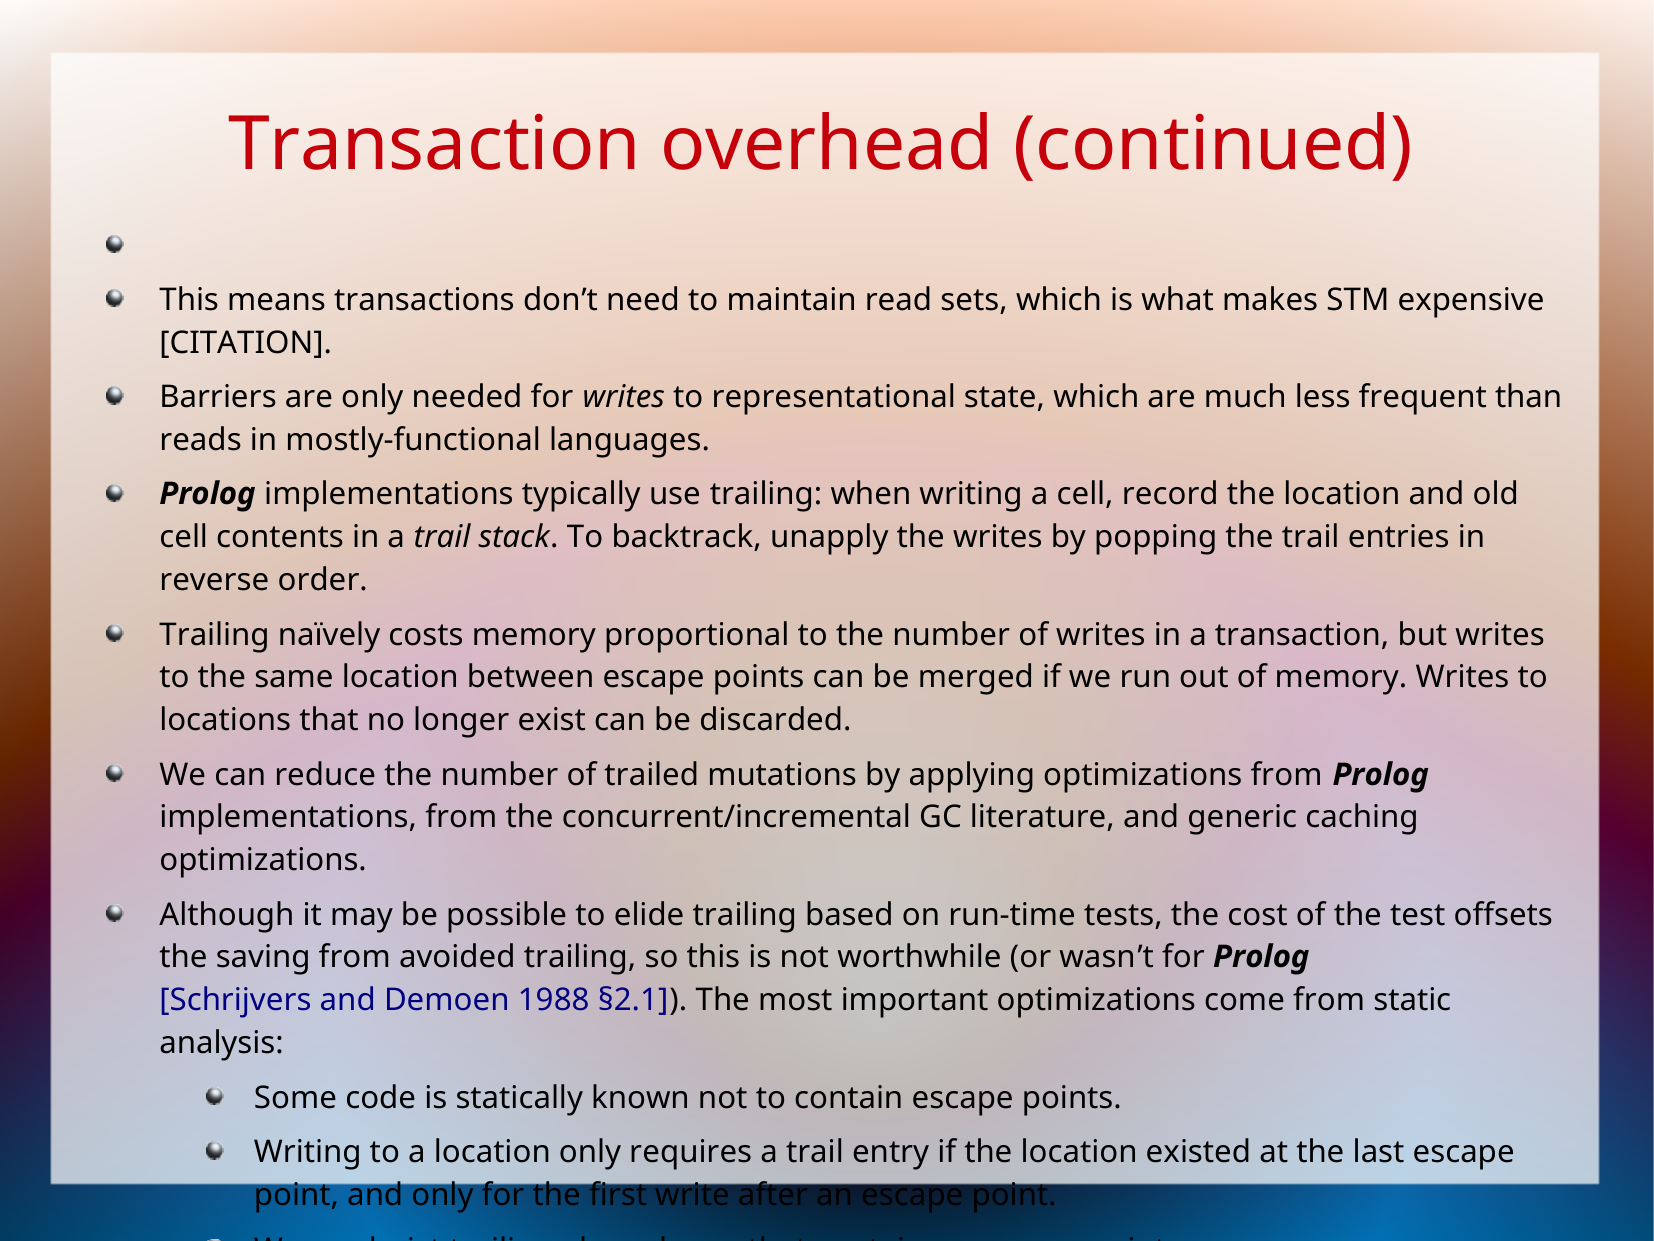

# Transaction overhead (continued)
This means transactions don’t need to maintain read sets, which is what makes STM expensive [CITATION].
Barriers are only needed for writes to representational state, which are much less frequent than reads in mostly-functional languages.
Prolog implementations typically use trailing: when writing a cell, record the location and old cell contents in a trail stack. To backtrack, unapply the writes by popping the trail entries in reverse order.
Trailing naïvely costs memory proportional to the number of writes in a transaction, but writes to the same location between escape points can be merged if we run out of memory. Writes to locations that no longer exist can be discarded.
We can reduce the number of trailed mutations by applying optimizations from Prolog implementations, from the concurrent/incremental GC literature, and generic caching optimizations.
Although it may be possible to elide trailing based on run-time tests, the cost of the test offsets the saving from avoided trailing, so this is not worthwhile (or wasn’t for Prolog [Schrijvers and Demoen 1988 §2.1]). The most important optimizations come from static analysis:
Some code is statically known not to contain escape points.
Writing to a location only requires a trail entry if the location existed at the last escape point, and only for the first write after an escape point.
We can hoist trailing above loops that contain no escape points.
If a loop is probably going to write to a range of locations, we can trail that range, avoiding some overhead associated with trailing each location. Similarly for stereotyped patterns of writes to an object’s fields.
If we know that a procedure is passed a cell that it writes to, we can change all callers to trail the cell before the call, and now the callee does not need to. (The advantage is that we might be able to further optimize by hoisting, merging etc. in the callers.)
If the previous value of the cell is null, we can store just a tagged location rather than also storing the null.
We should make sure that the trail stack reuses the same memory between boundaries to avoid cache pollution (similar argument to [Gonçalves and Appel 1995]).
It’s also important to make sure that the code generated for trailing doesn’t cause unnecessary processor stalls.